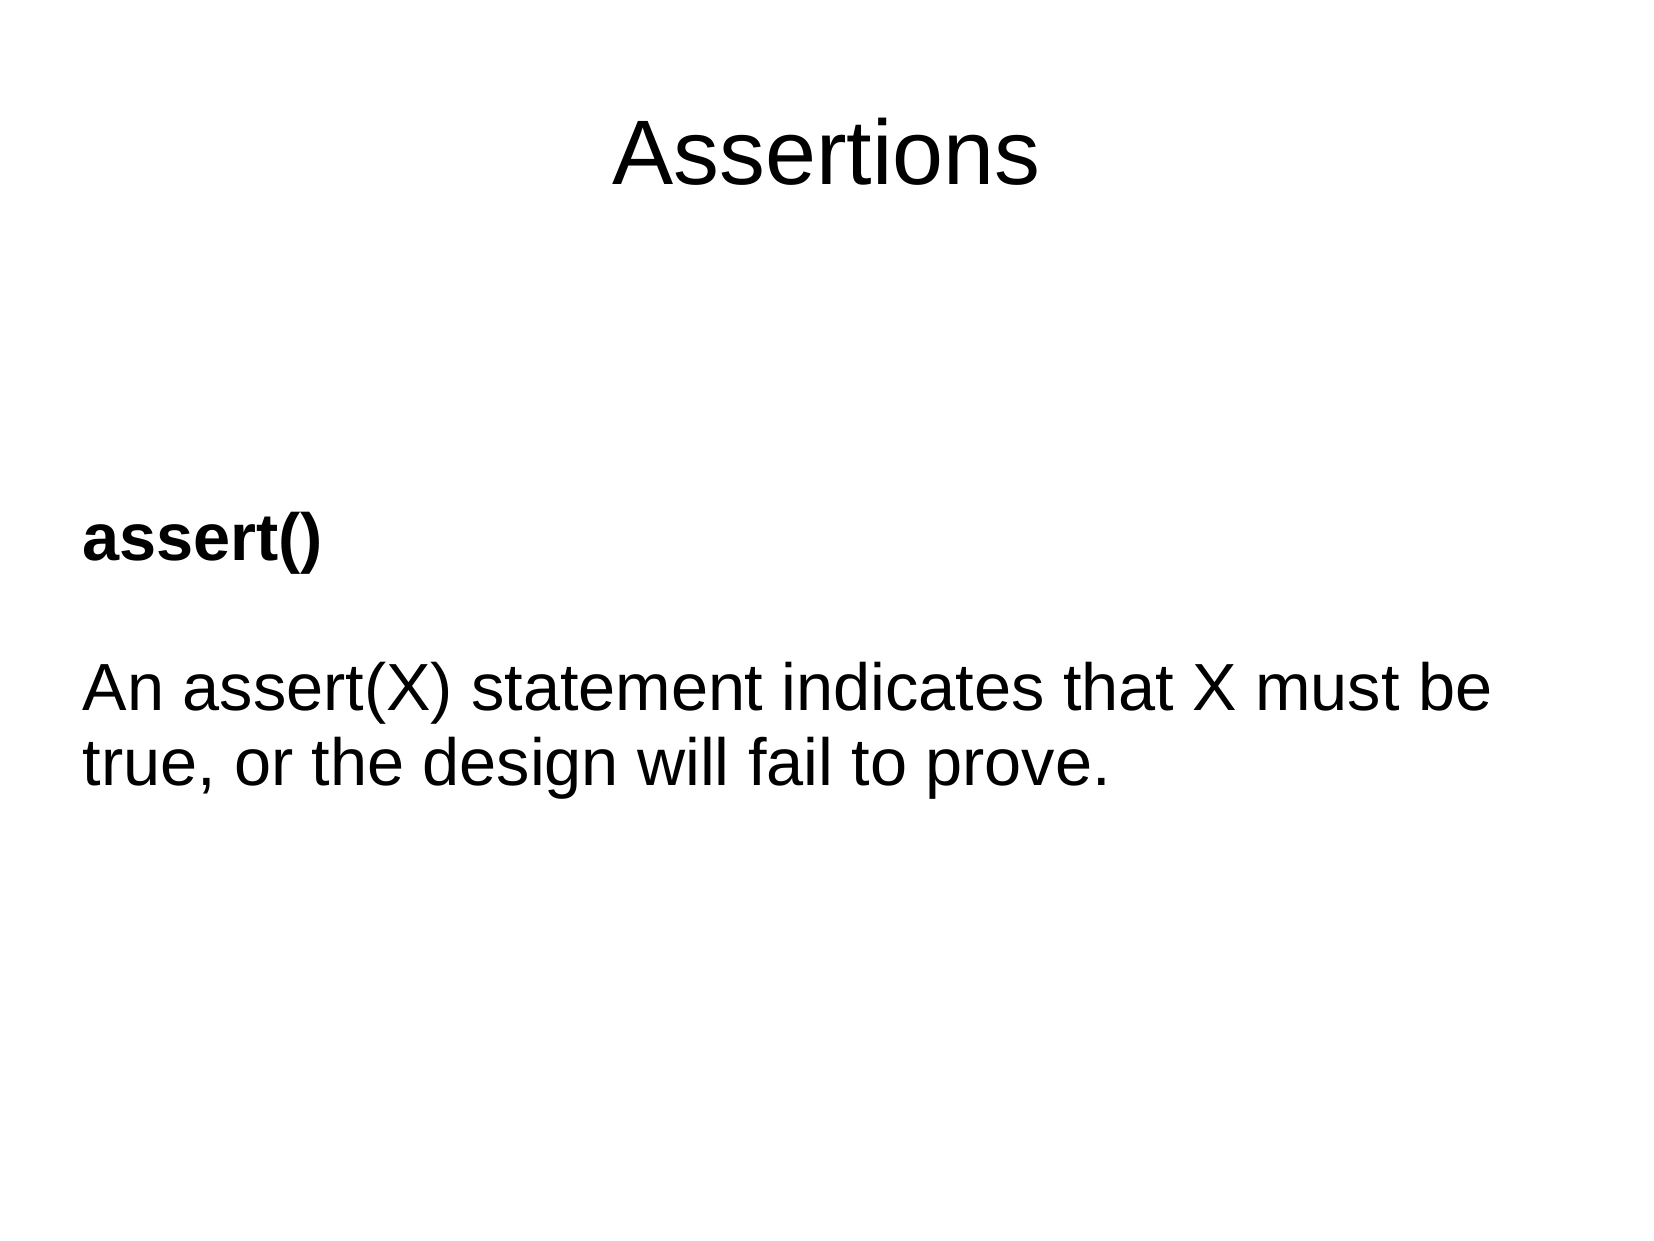

# Assertions
assert()
An assert(X) statement indicates that X must be true, or the design will fail to prove.